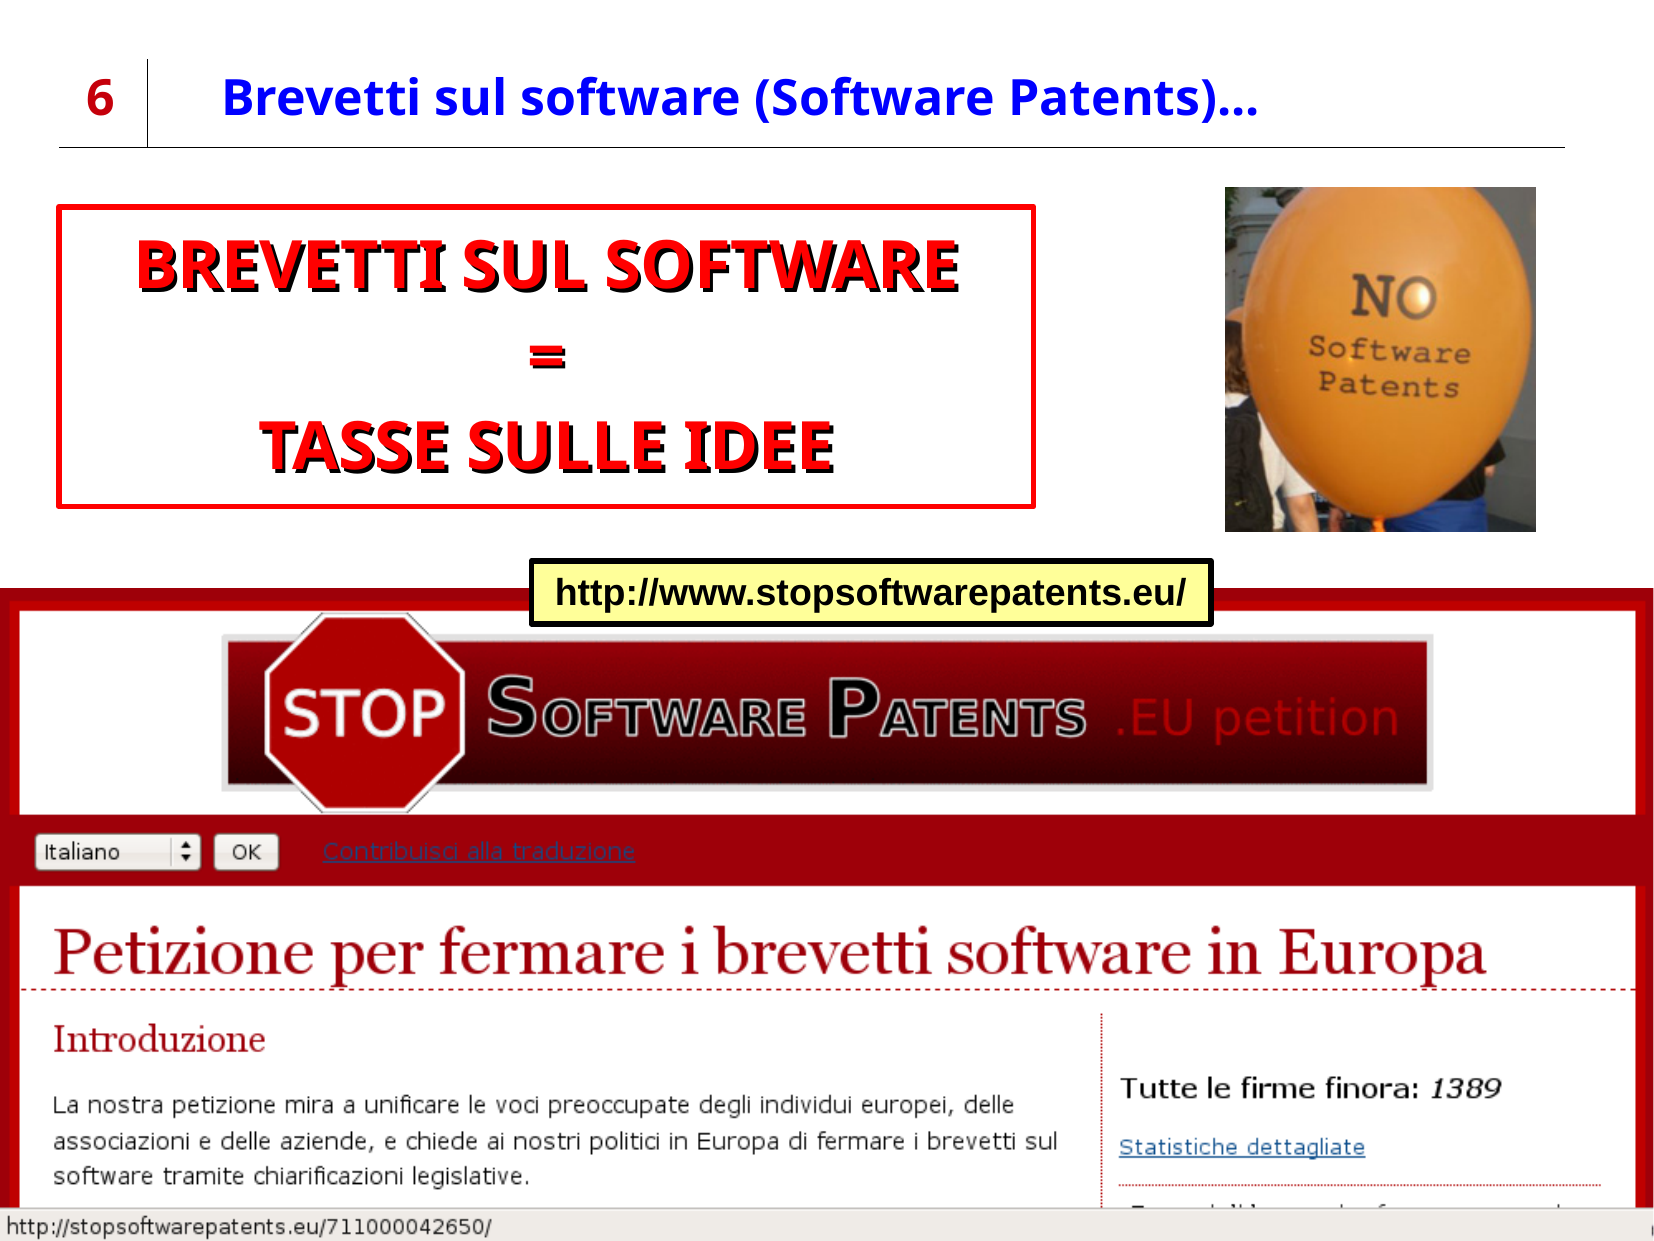

6		Brevetti sul software (Software Patents)...
BREVETTI SUL SOFTWARE
=
TASSE SULLE IDEE
http://www.stopsoftwarepatents.eu/